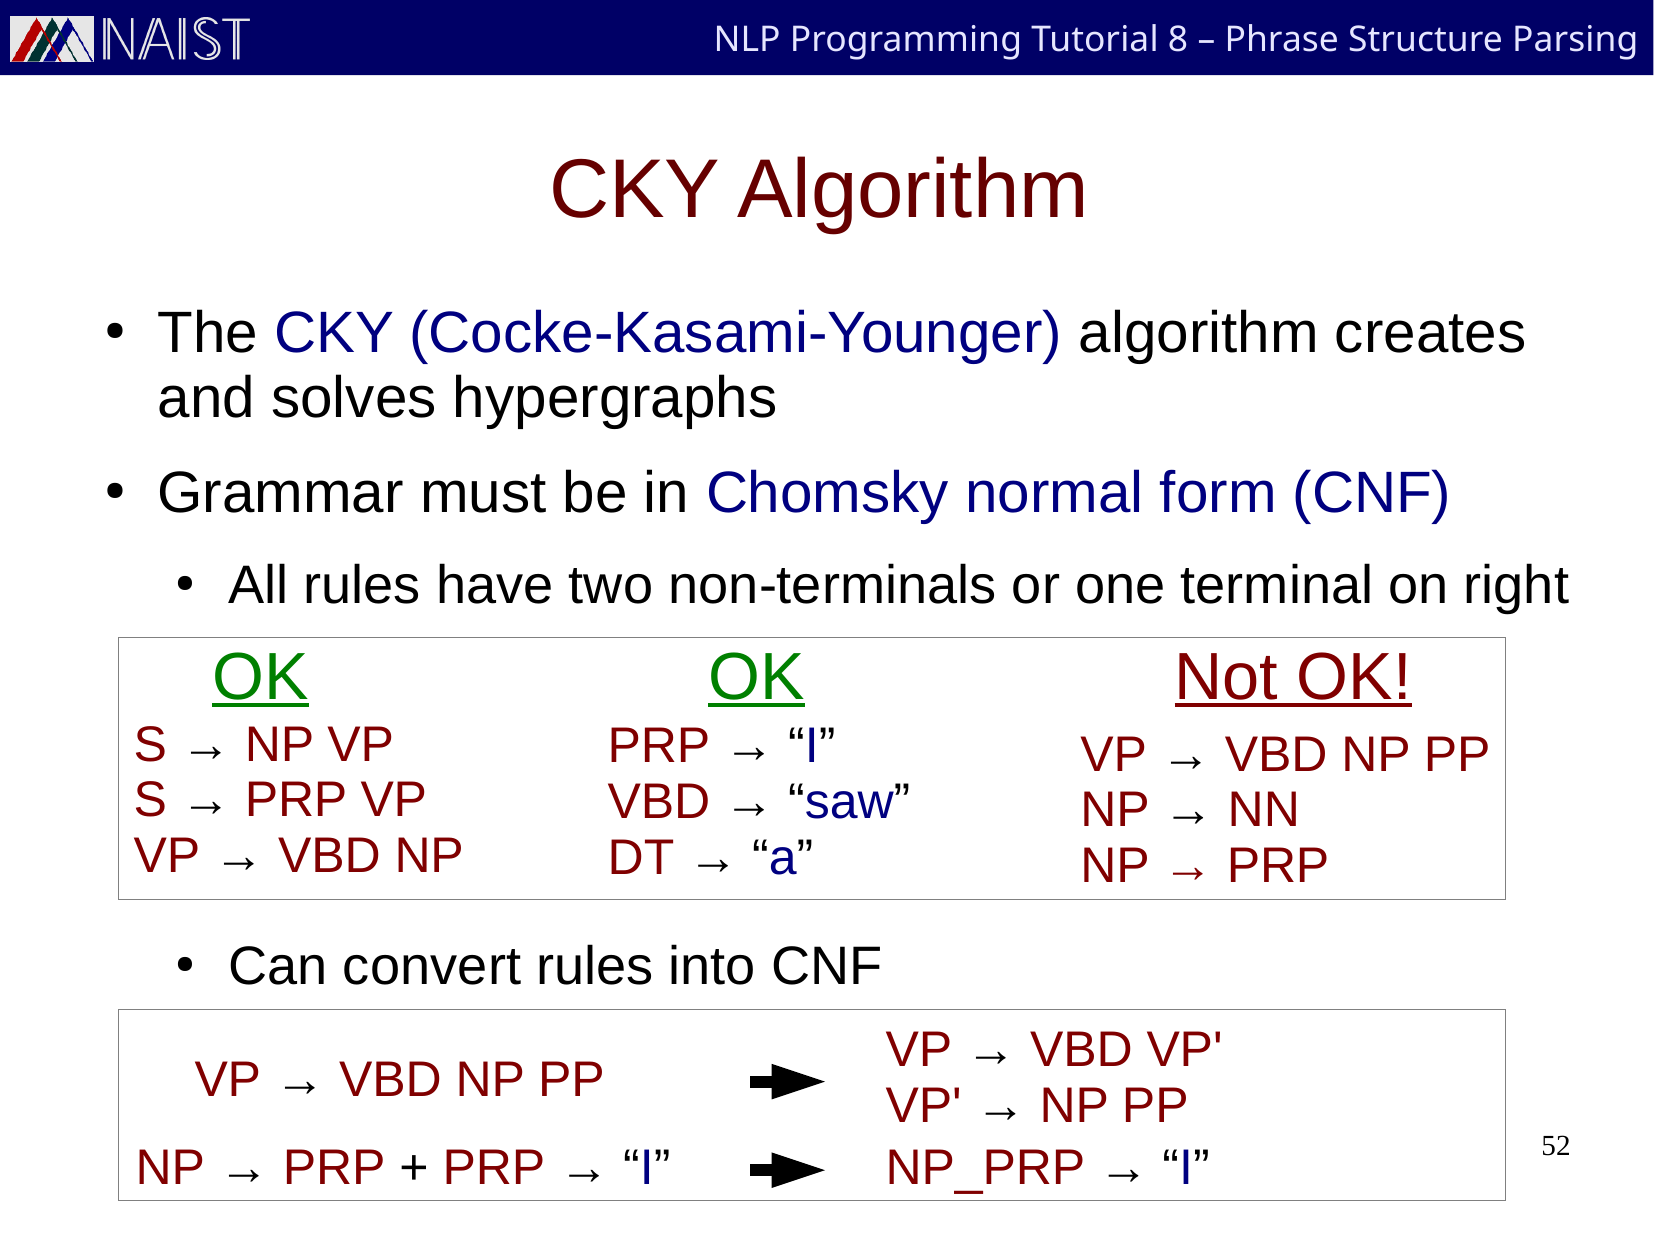

# CKY Algorithm
The CKY (Cocke-Kasami-Younger) algorithm creates and solves hypergraphs
Grammar must be in Chomsky normal form (CNF)
All rules have two non-terminals or one terminal on right
Can convert rules into CNF
OK
OK
Not OK!
S → NP VP
S → PRP VP
VP → VBD NP
PRP → “I”
VBD → “saw”
DT → “a”
VP → VBD NP PP
NP → NN
NP → PRP
VP → VBD VP'
VP' → NP PP
VP → VBD NP PP
52
NP → PRP + PRP → “I”
NP_PRP → “I”